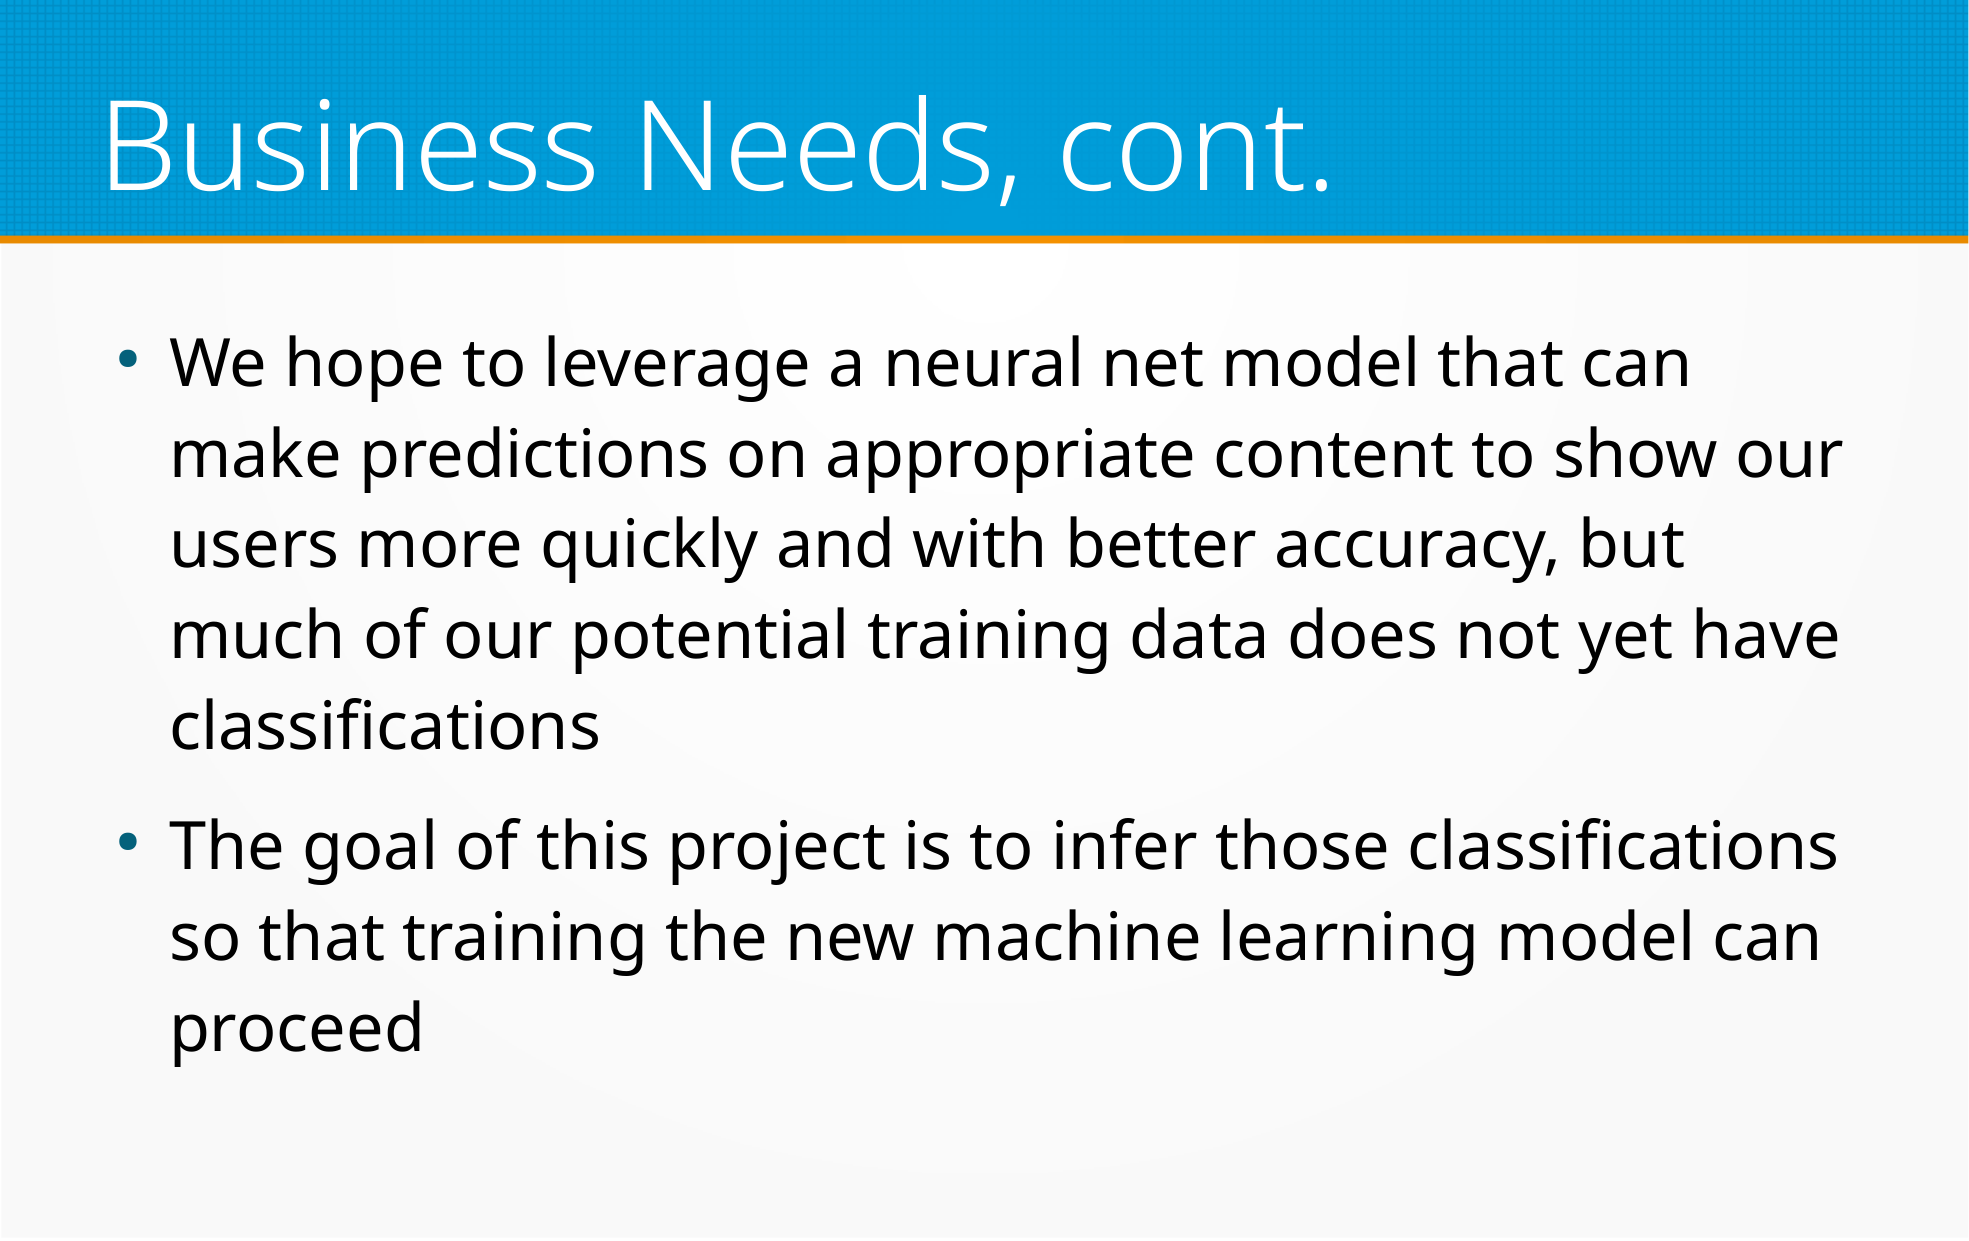

# Business Needs, cont.
We hope to leverage a neural net model that can make predictions on appropriate content to show our users more quickly and with better accuracy, but much of our potential training data does not yet have classifications
The goal of this project is to infer those classifications so that training the new machine learning model can proceed